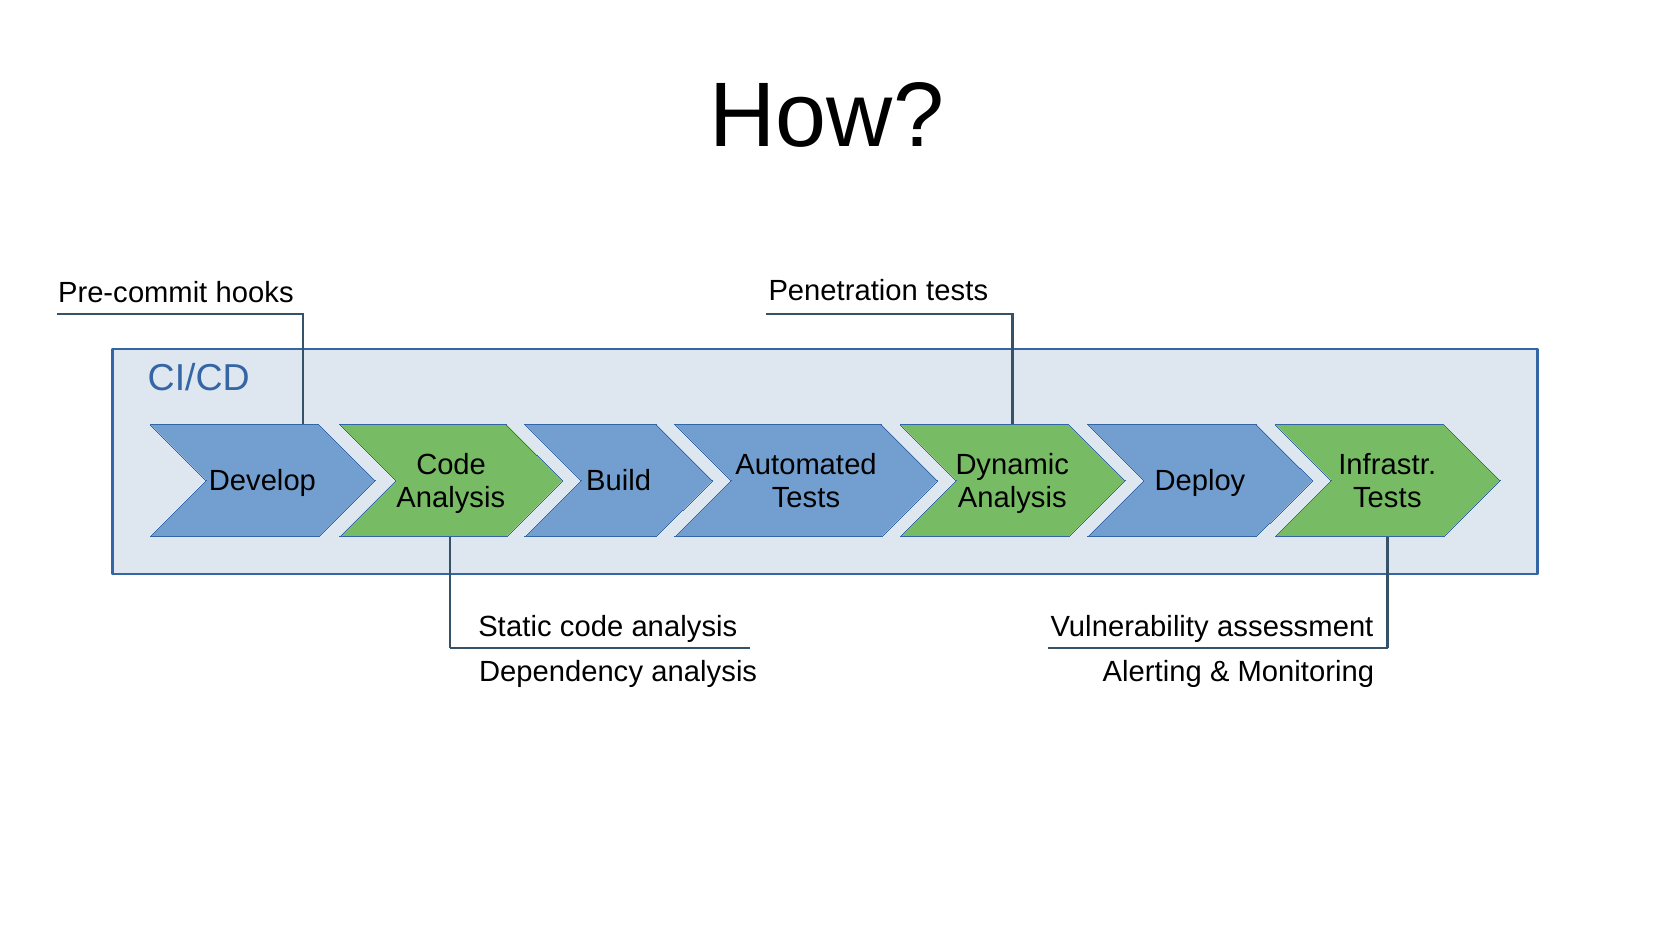

# How?
Penetration tests
Pre-commit hooks
CI/CD
Develop
Code
Analysis
Build
Automated
Tests
Dynamic
Analysis
Deploy
Infrastr.
Tests
Vulnerability assessment
Static code analysis
Dependency analysis
Alerting & Monitoring